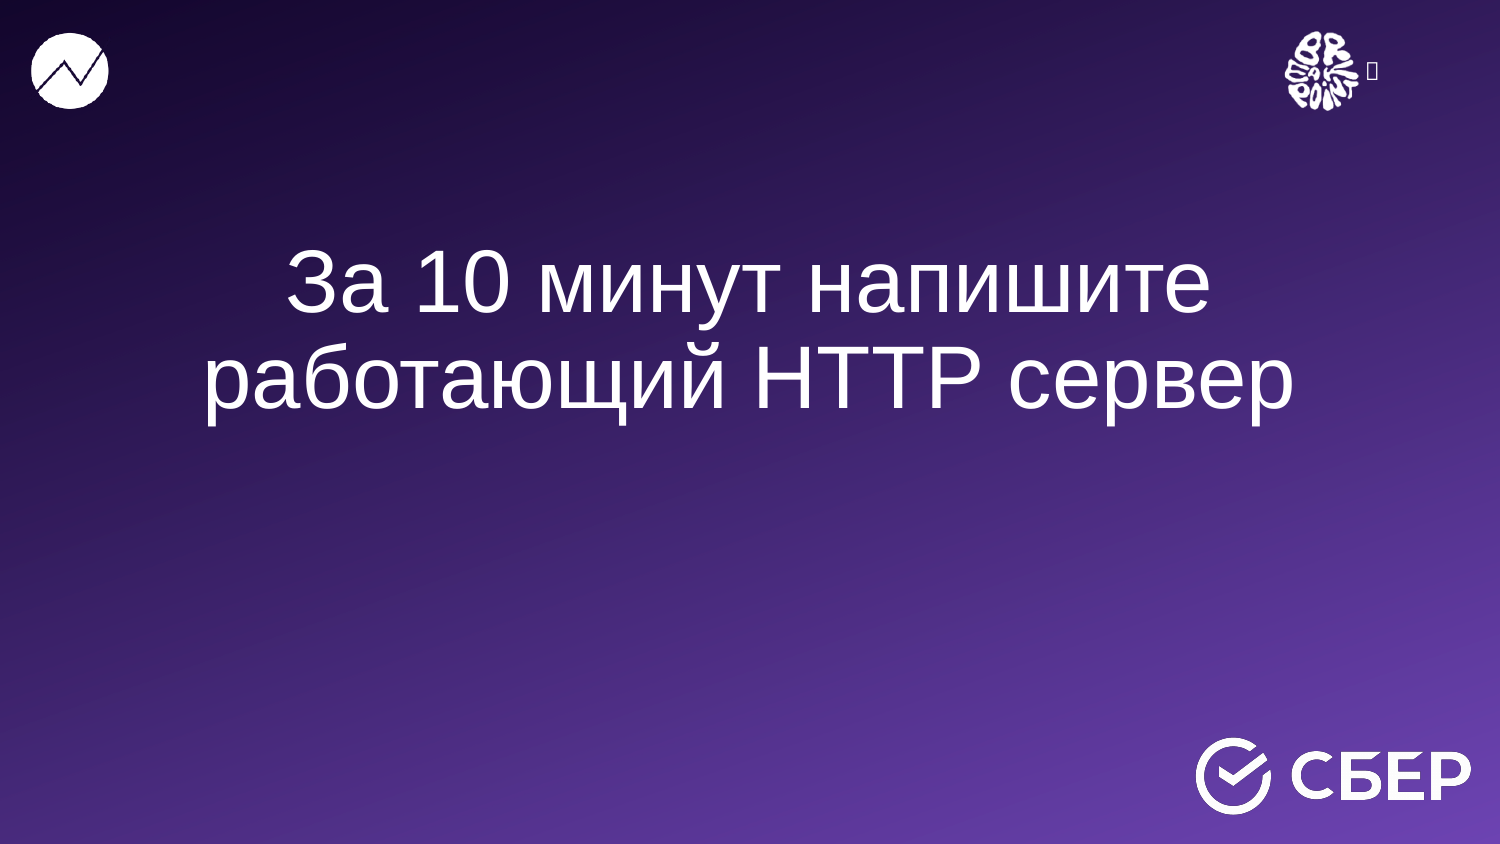

🐙
# За 10 минут напишите работающий HTTP сервер